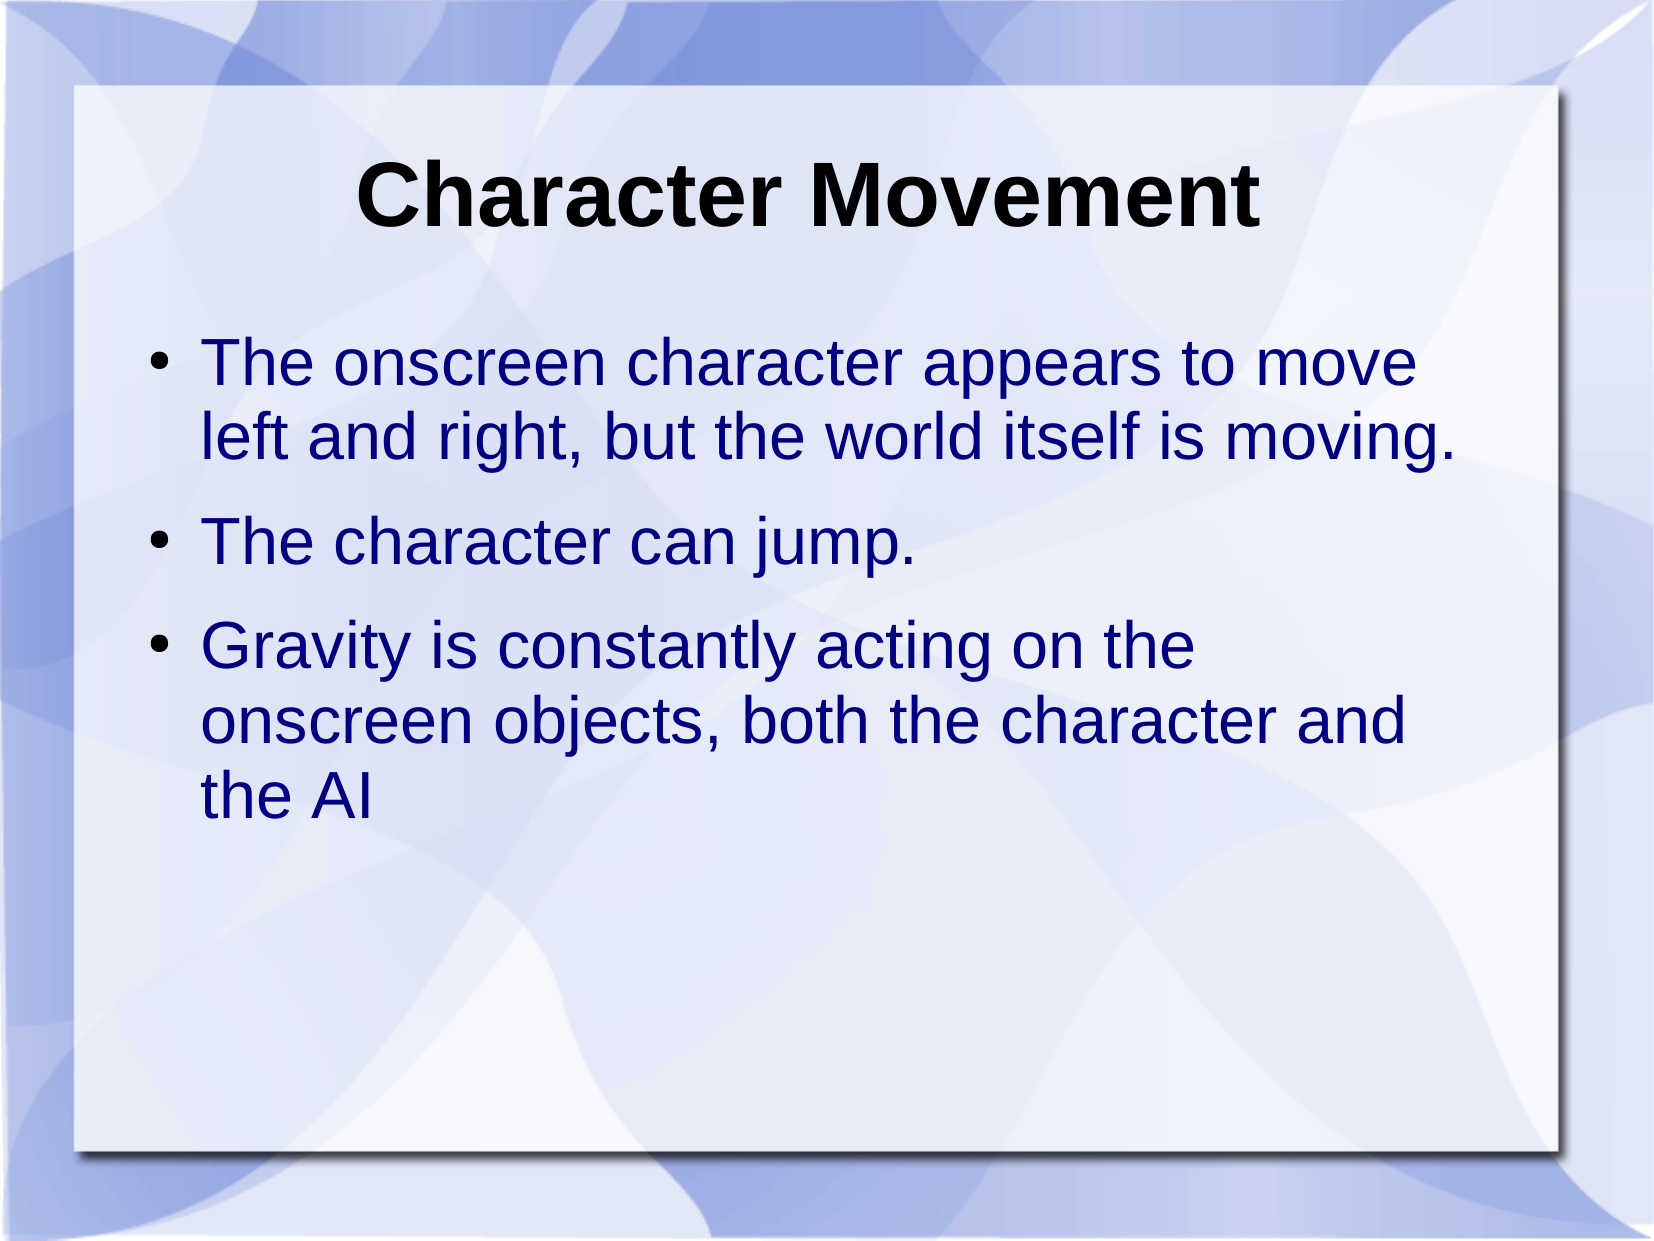

# Character Movement
The onscreen character appears to move left and right, but the world itself is moving.
The character can jump.
Gravity is constantly acting on the onscreen objects, both the character and the AI